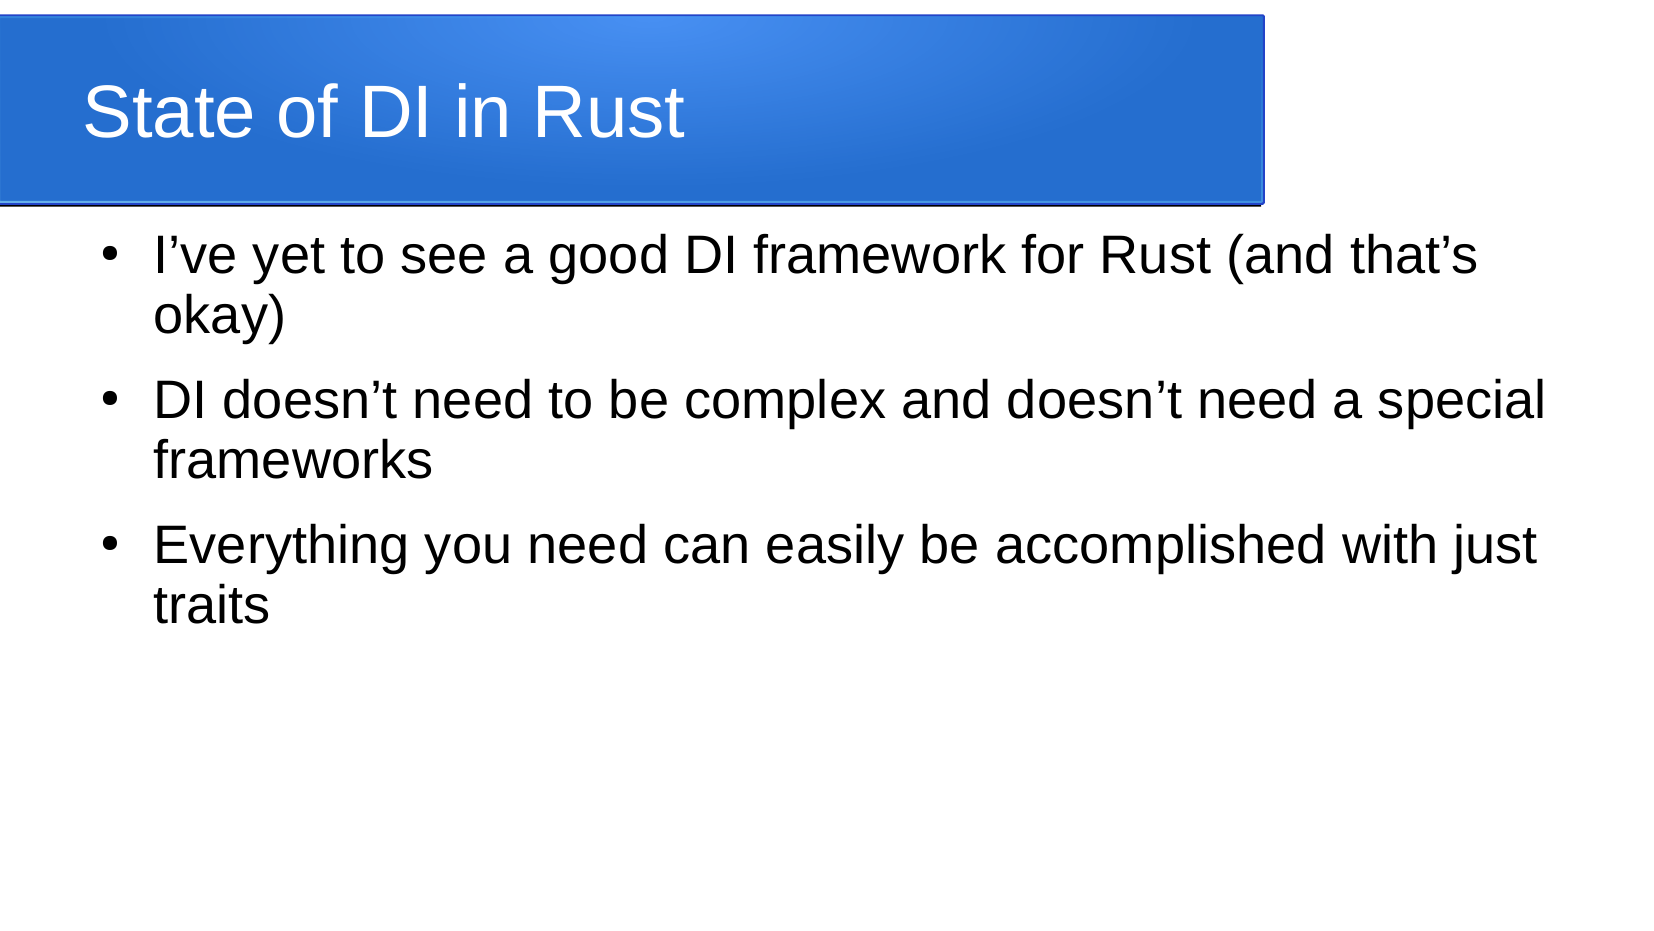

# State of DI in Rust
I’ve yet to see a good DI framework for Rust (and that’s okay)
DI doesn’t need to be complex and doesn’t need a special frameworks
Everything you need can easily be accomplished with just traits